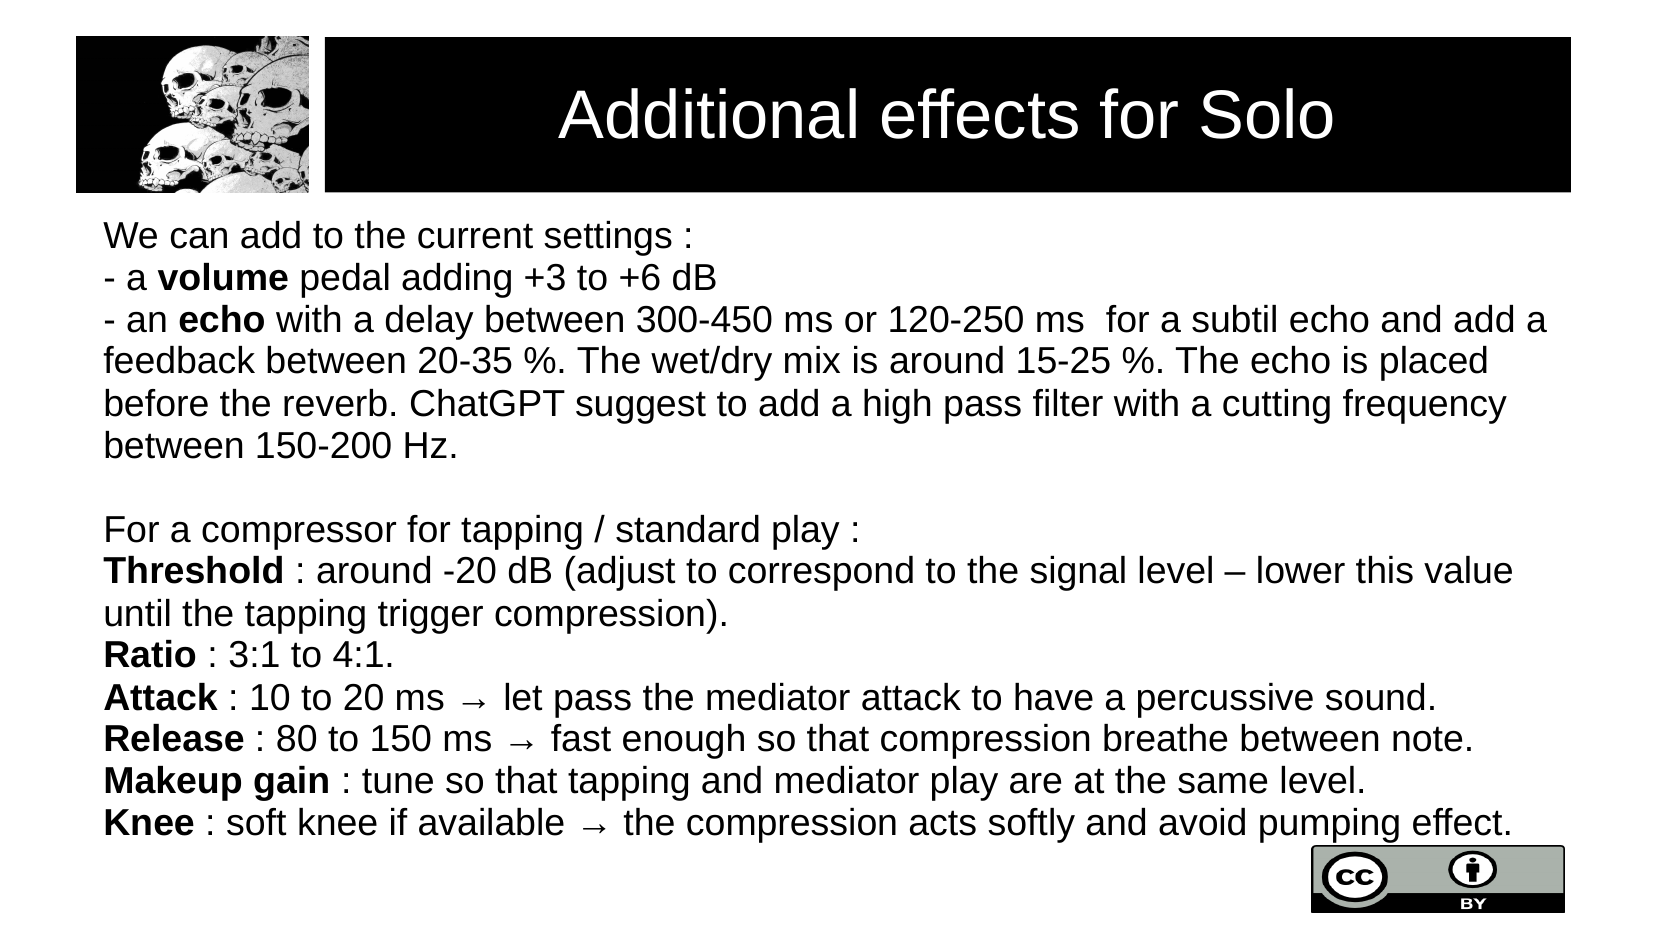

# Additional effects for Solo
We can add to the current settings :
- a volume pedal adding +3 to +6 dB
- an echo with a delay between 300-450 ms or 120-250 ms for a subtil echo and add a feedback between 20-35 %. The wet/dry mix is around 15-25 %. The echo is placed before the reverb. ChatGPT suggest to add a high pass filter with a cutting frequency between 150-200 Hz.
For a compressor for tapping / standard play :
Threshold : around -20 dB (adjust to correspond to the signal level – lower this value until the tapping trigger compression).
Ratio : 3:1 to 4:1.
Attack : 10 to 20 ms → let pass the mediator attack to have a percussive sound.
Release : 80 to 150 ms → fast enough so that compression breathe between note.
Makeup gain : tune so that tapping and mediator play are at the same level.
Knee : soft knee if available → the compression acts softly and avoid pumping effect.